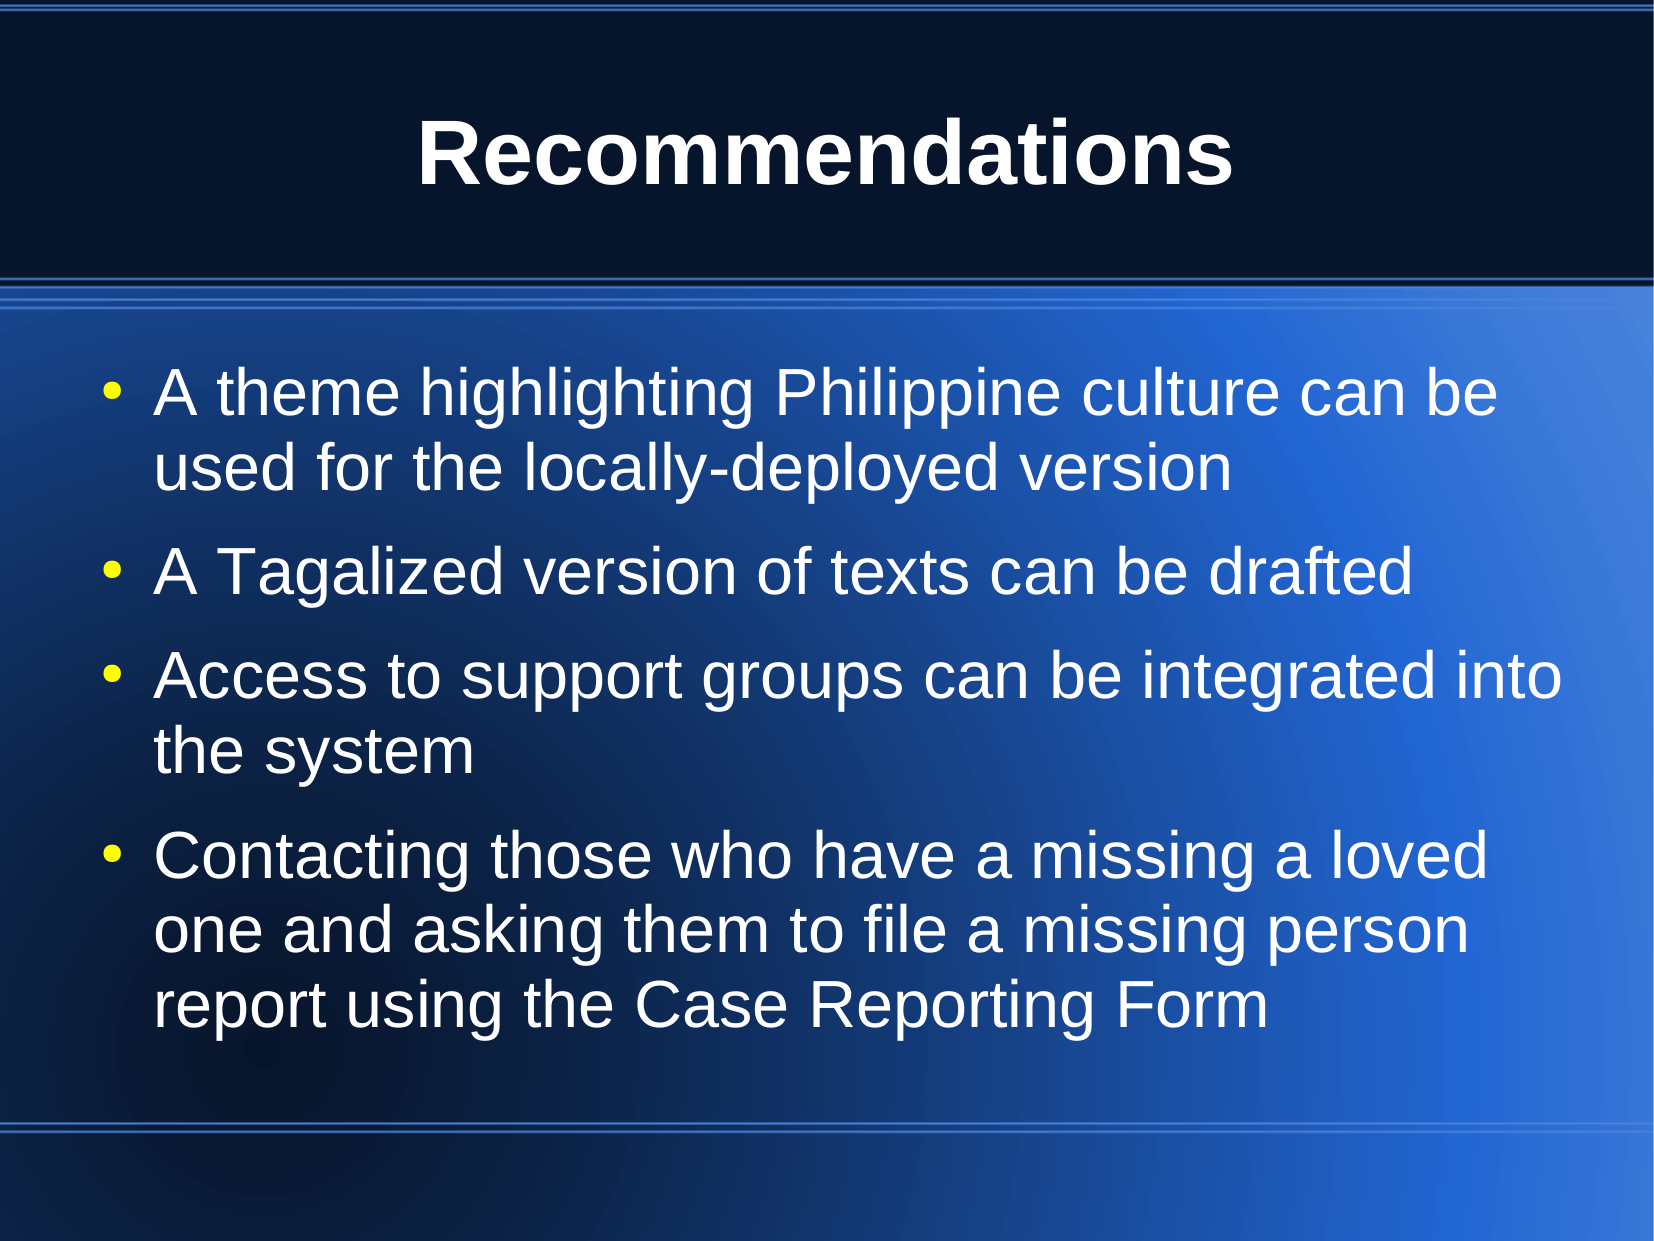

# Recommendations
A theme highlighting Philippine culture can be used for the locally-deployed version
A Tagalized version of texts can be drafted
Access to support groups can be integrated into the system
Contacting those who have a missing a loved one and asking them to file a missing person report using the Case Reporting Form